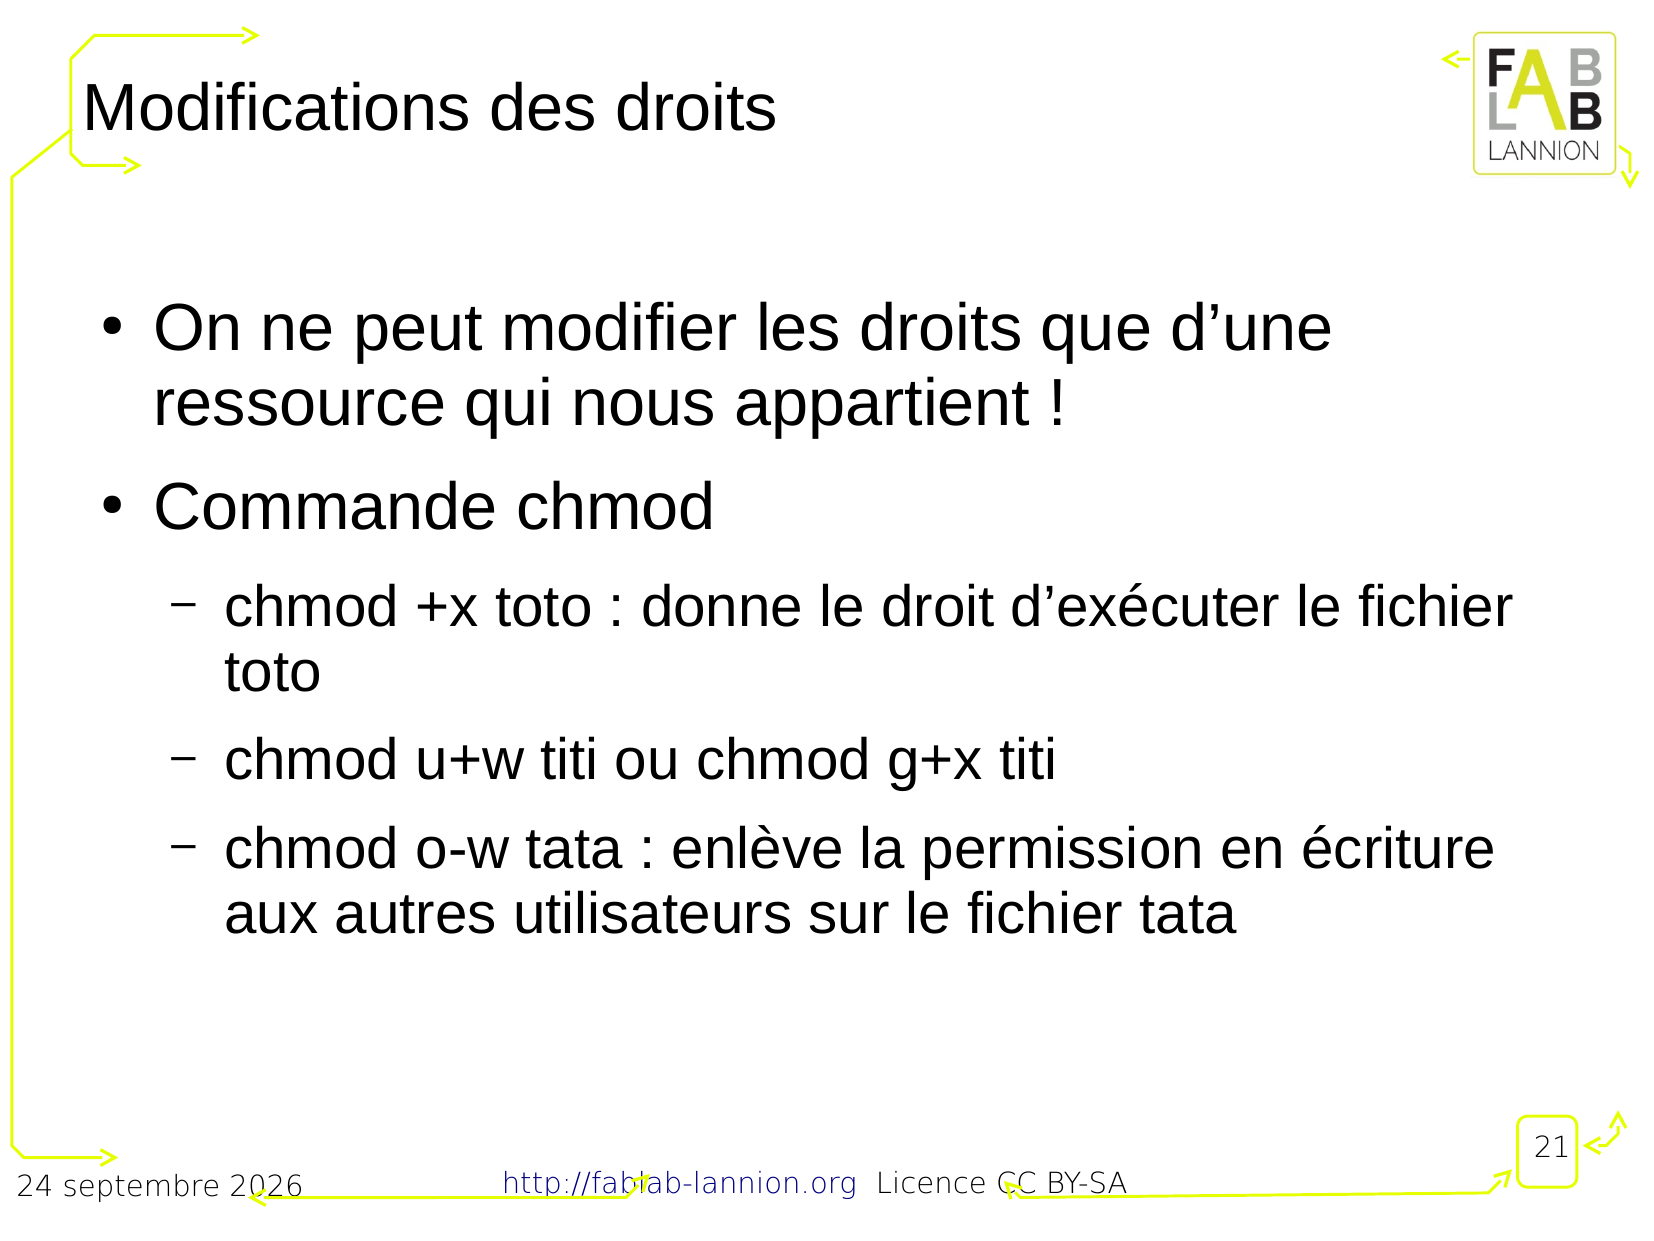

# Modifications des droits
On ne peut modifier les droits que d’une ressource qui nous appartient !
Commande chmod
chmod +x toto : donne le droit d’exécuter le fichier toto
chmod u+w titi ou chmod g+x titi
chmod o-w tata : enlève la permission en écriture aux autres utilisateurs sur le fichier tata
21